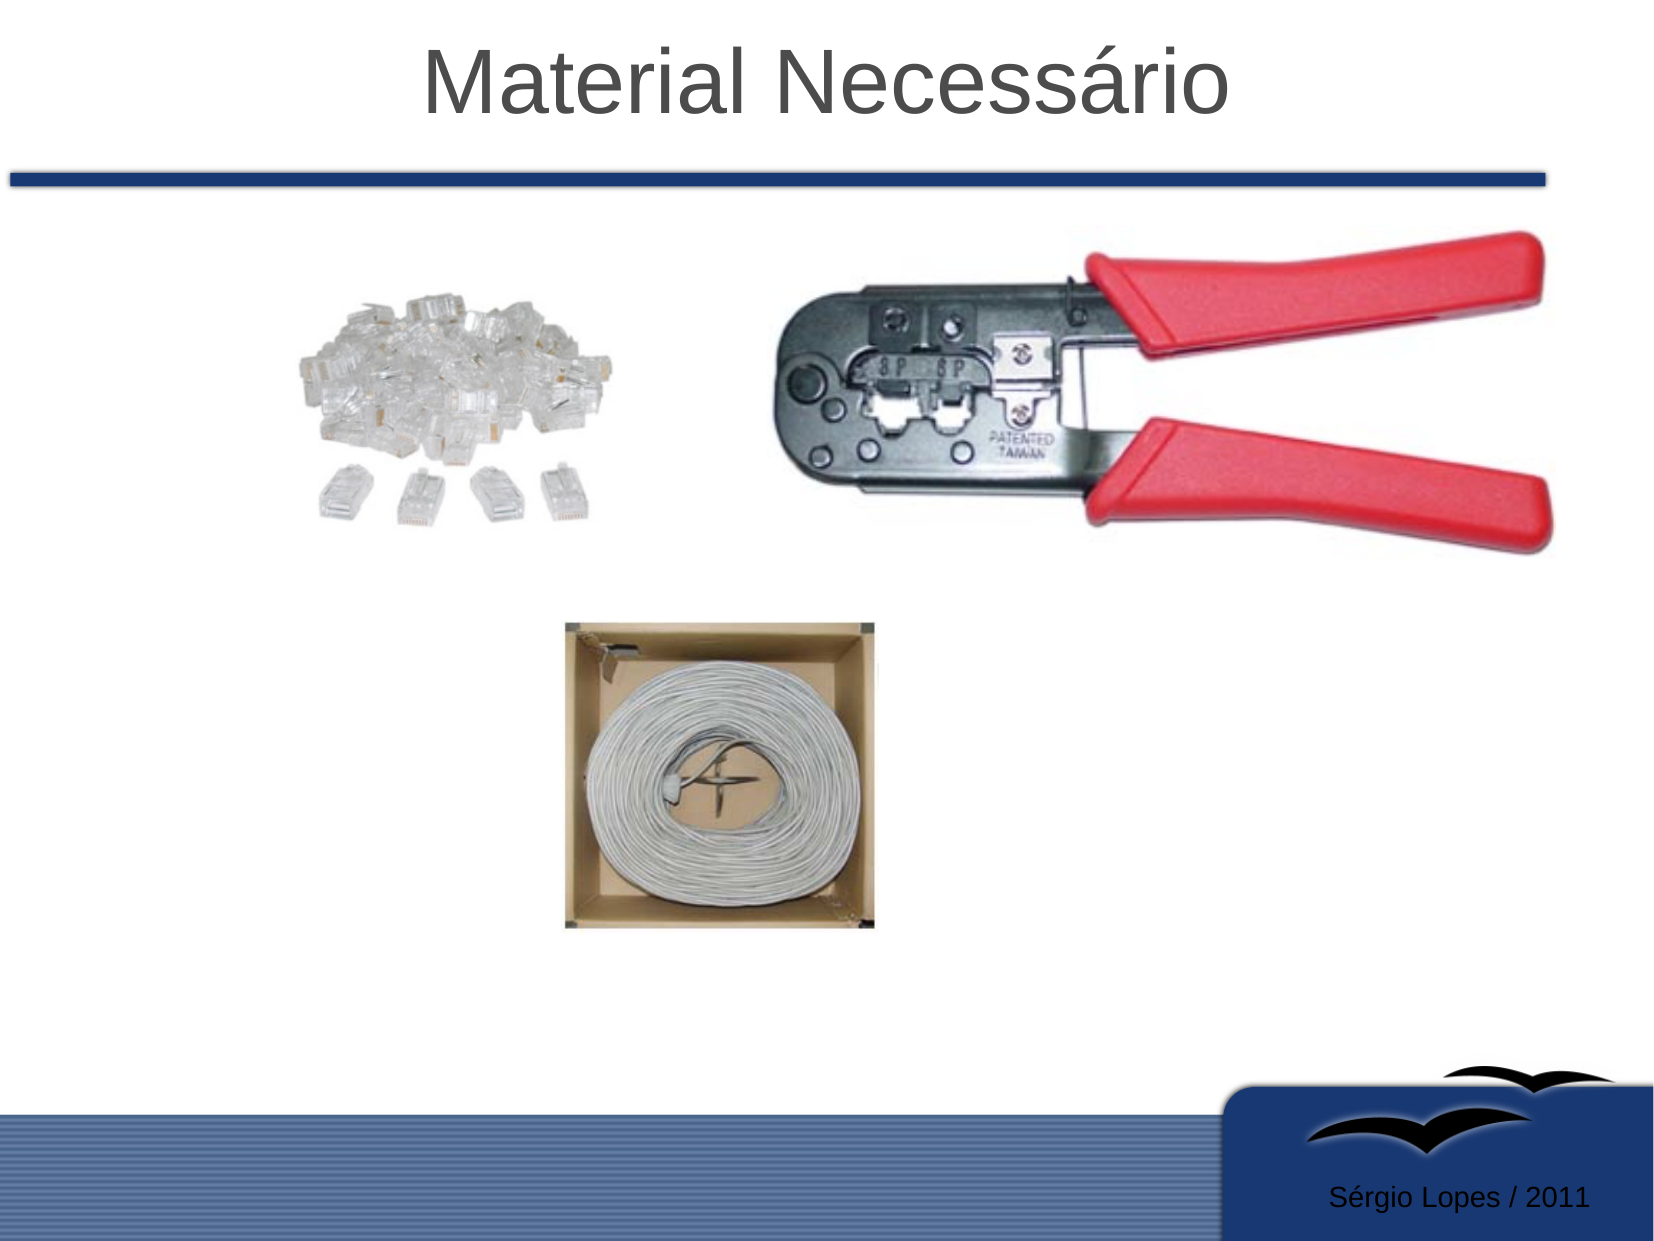

# Material Necessário
Sérgio Lopes / 2011